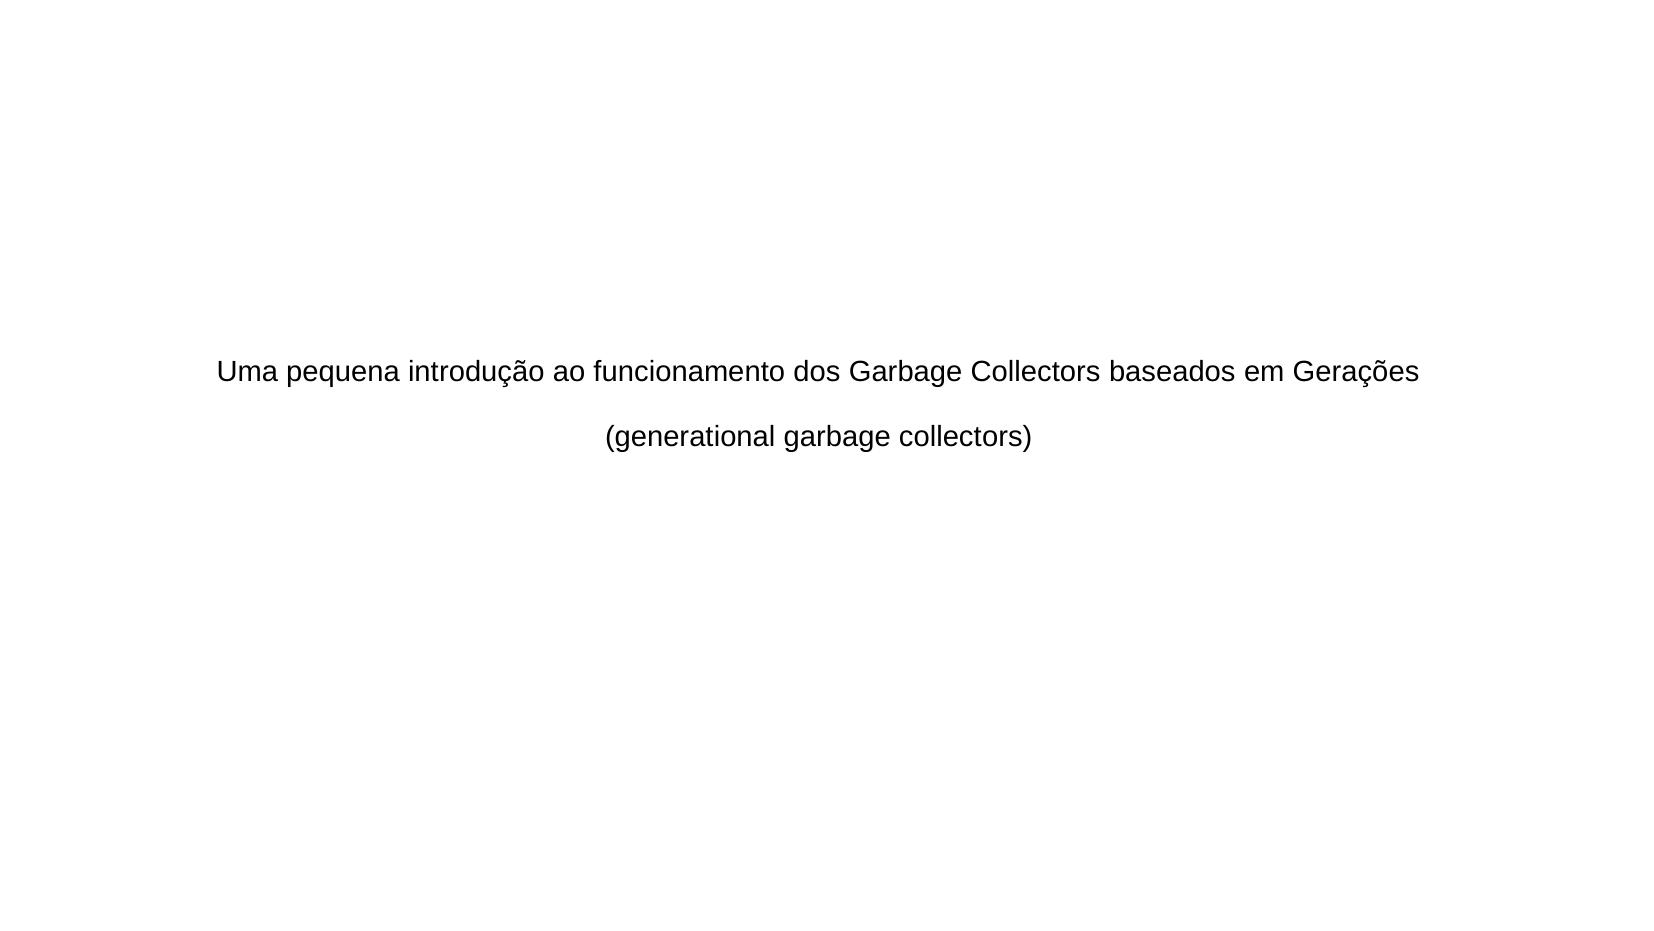

# Uma pequena introdução ao funcionamento dos Garbage Collectors baseados em Gerações (generational garbage collectors)